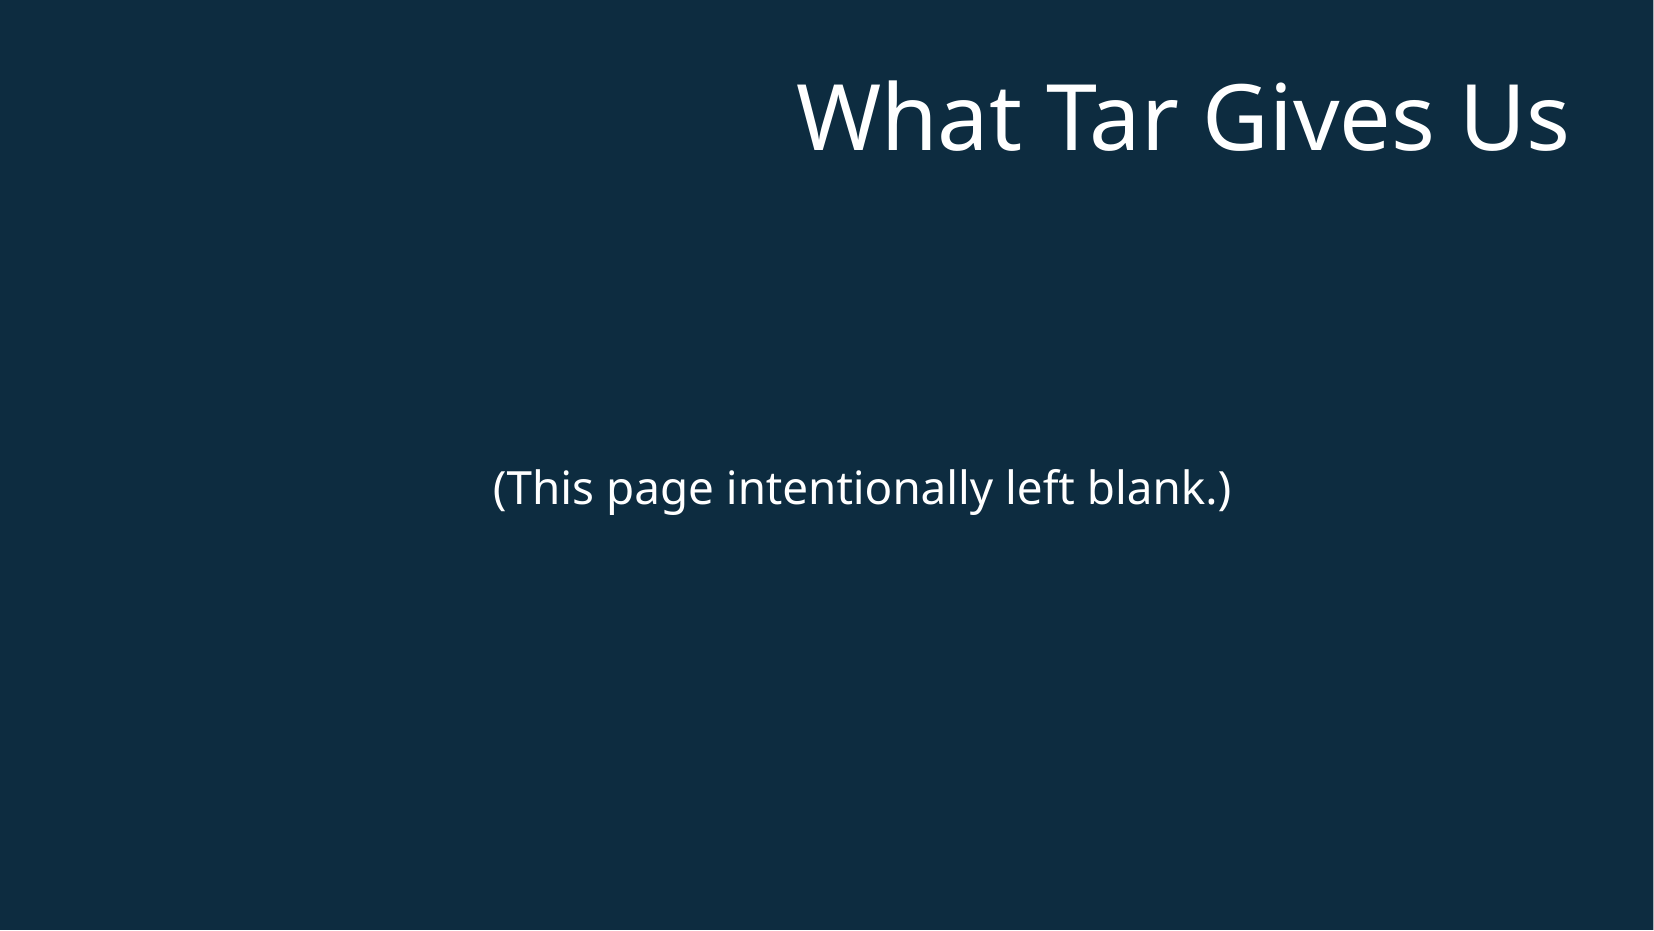

# What Tar Gives Us
(This page intentionally left blank.)